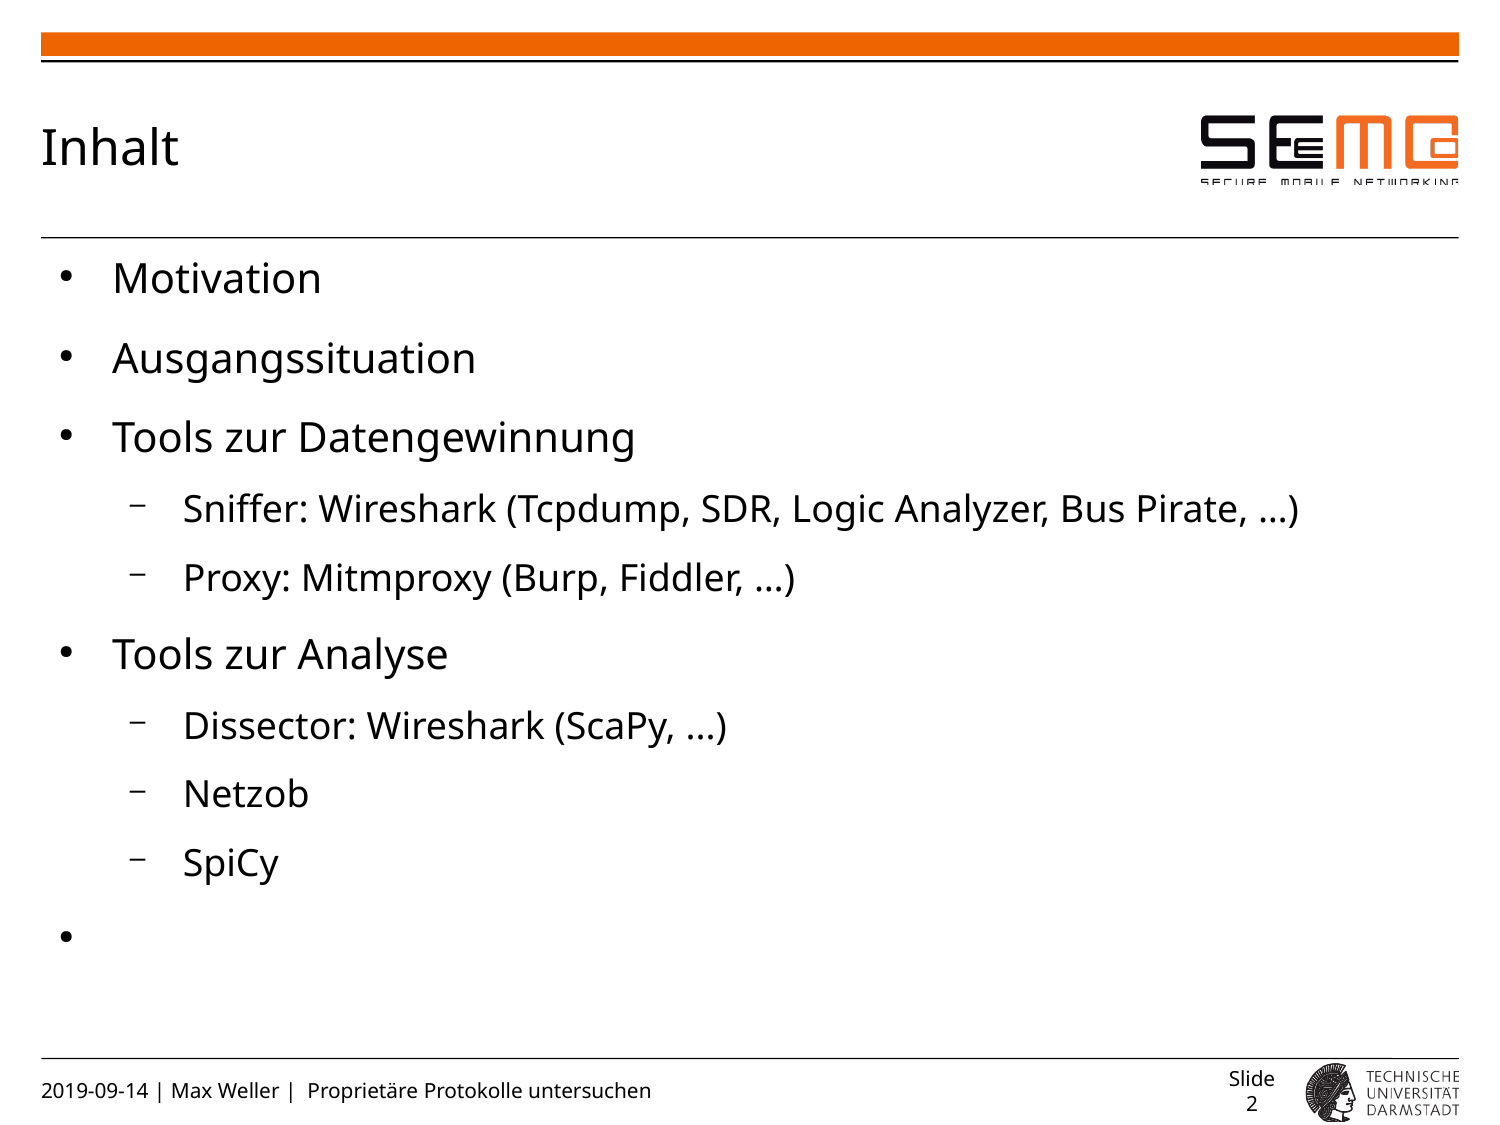

Inhalt
# Motivation
Ausgangssituation
Tools zur Datengewinnung
Sniffer: Wireshark (Tcpdump, SDR, Logic Analyzer, Bus Pirate, …)
Proxy: Mitmproxy (Burp, Fiddler, …)
Tools zur Analyse
Dissector: Wireshark (ScaPy, ...)
Netzob
SpiCy